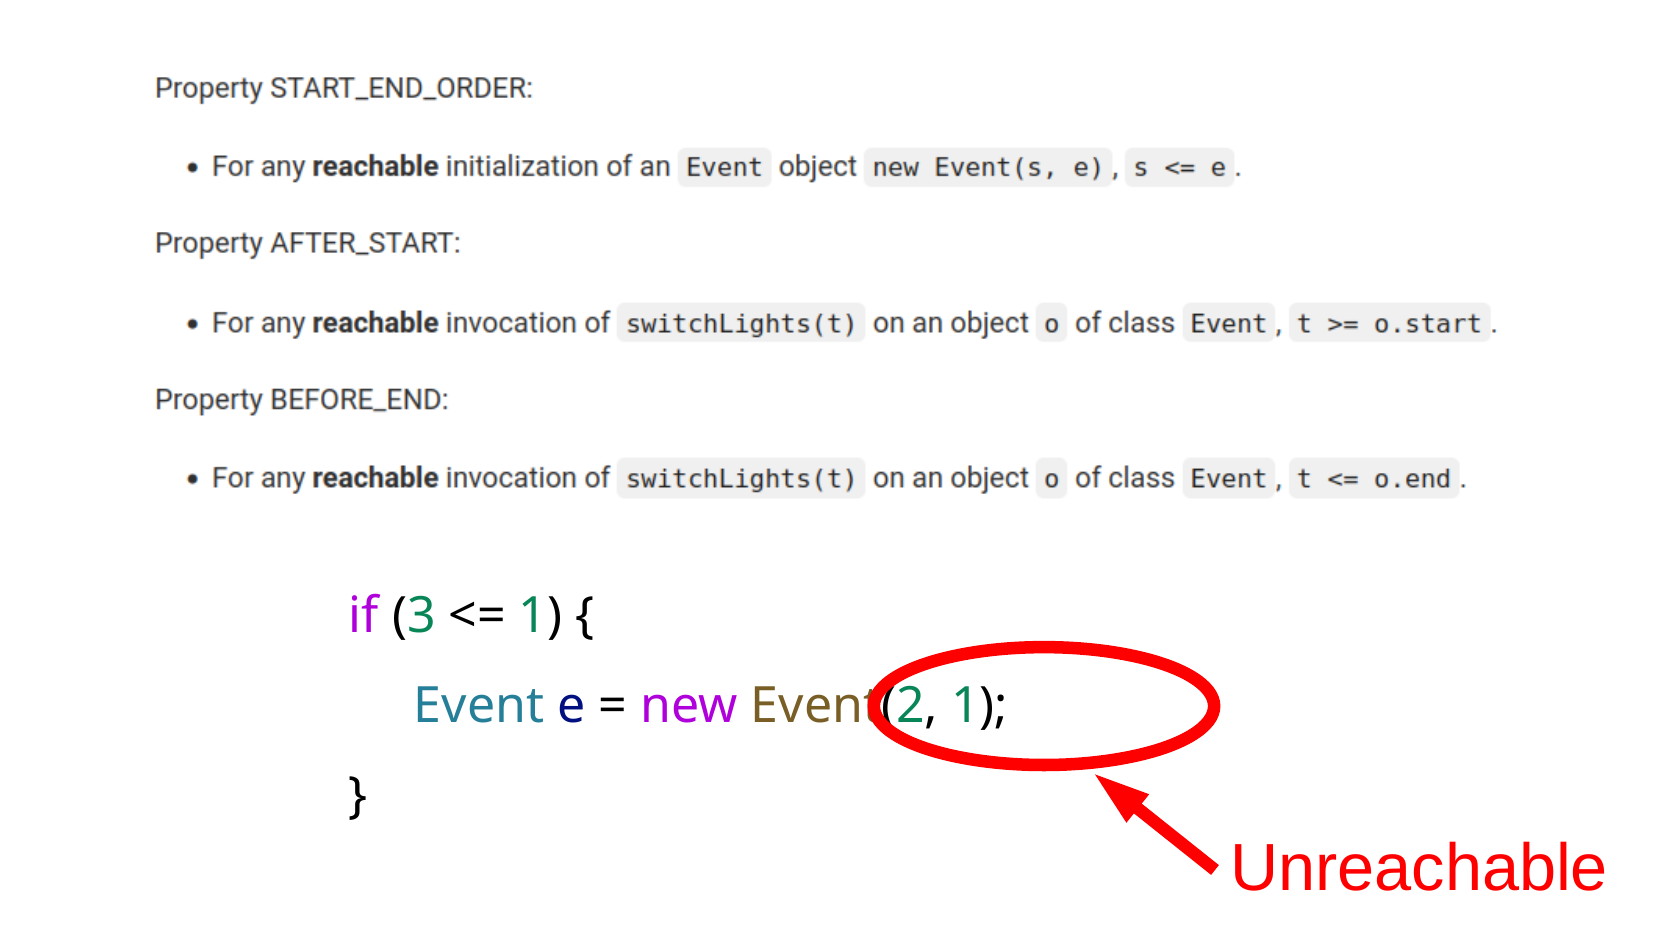

# if (3 <= 1) {
 Event e = new Event(2, 1);
}
Unreachable